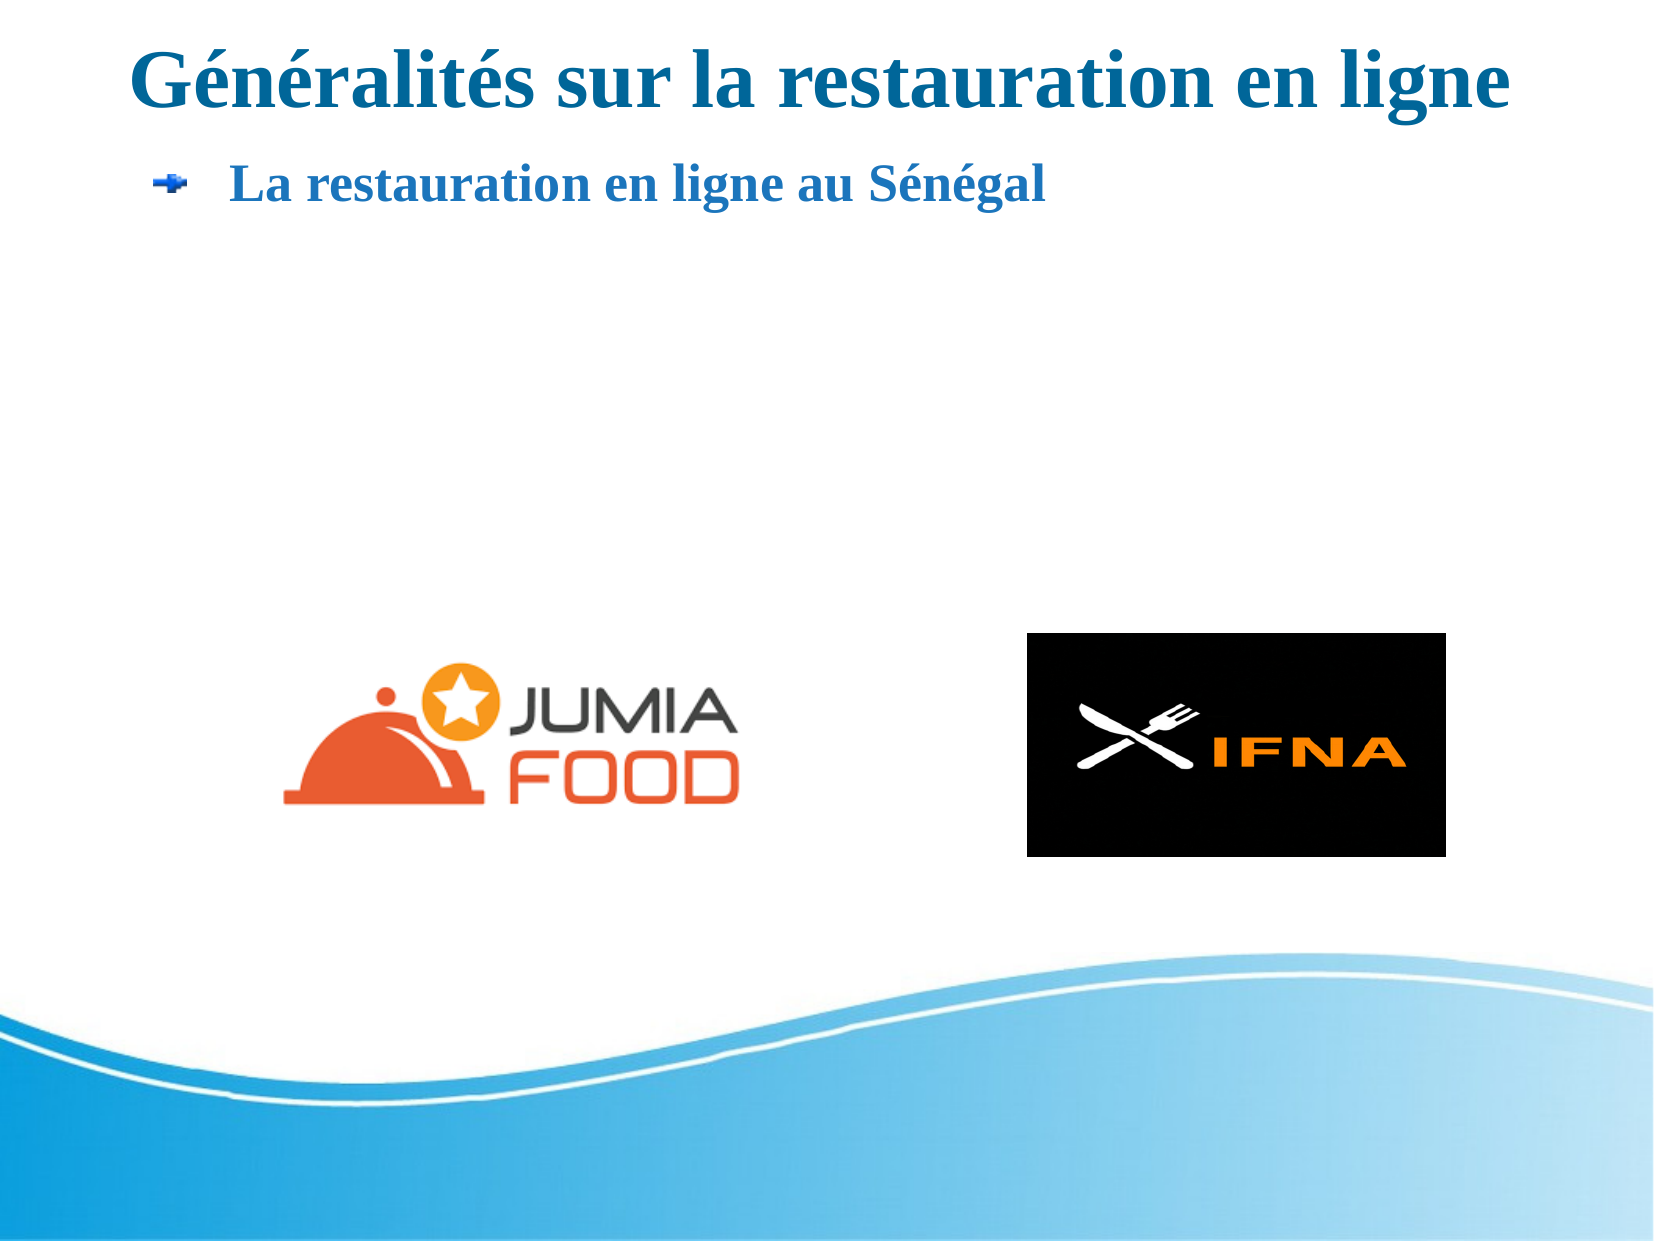

# Généralités sur la restauration en ligne
 La restauration en ligne au Sénégal